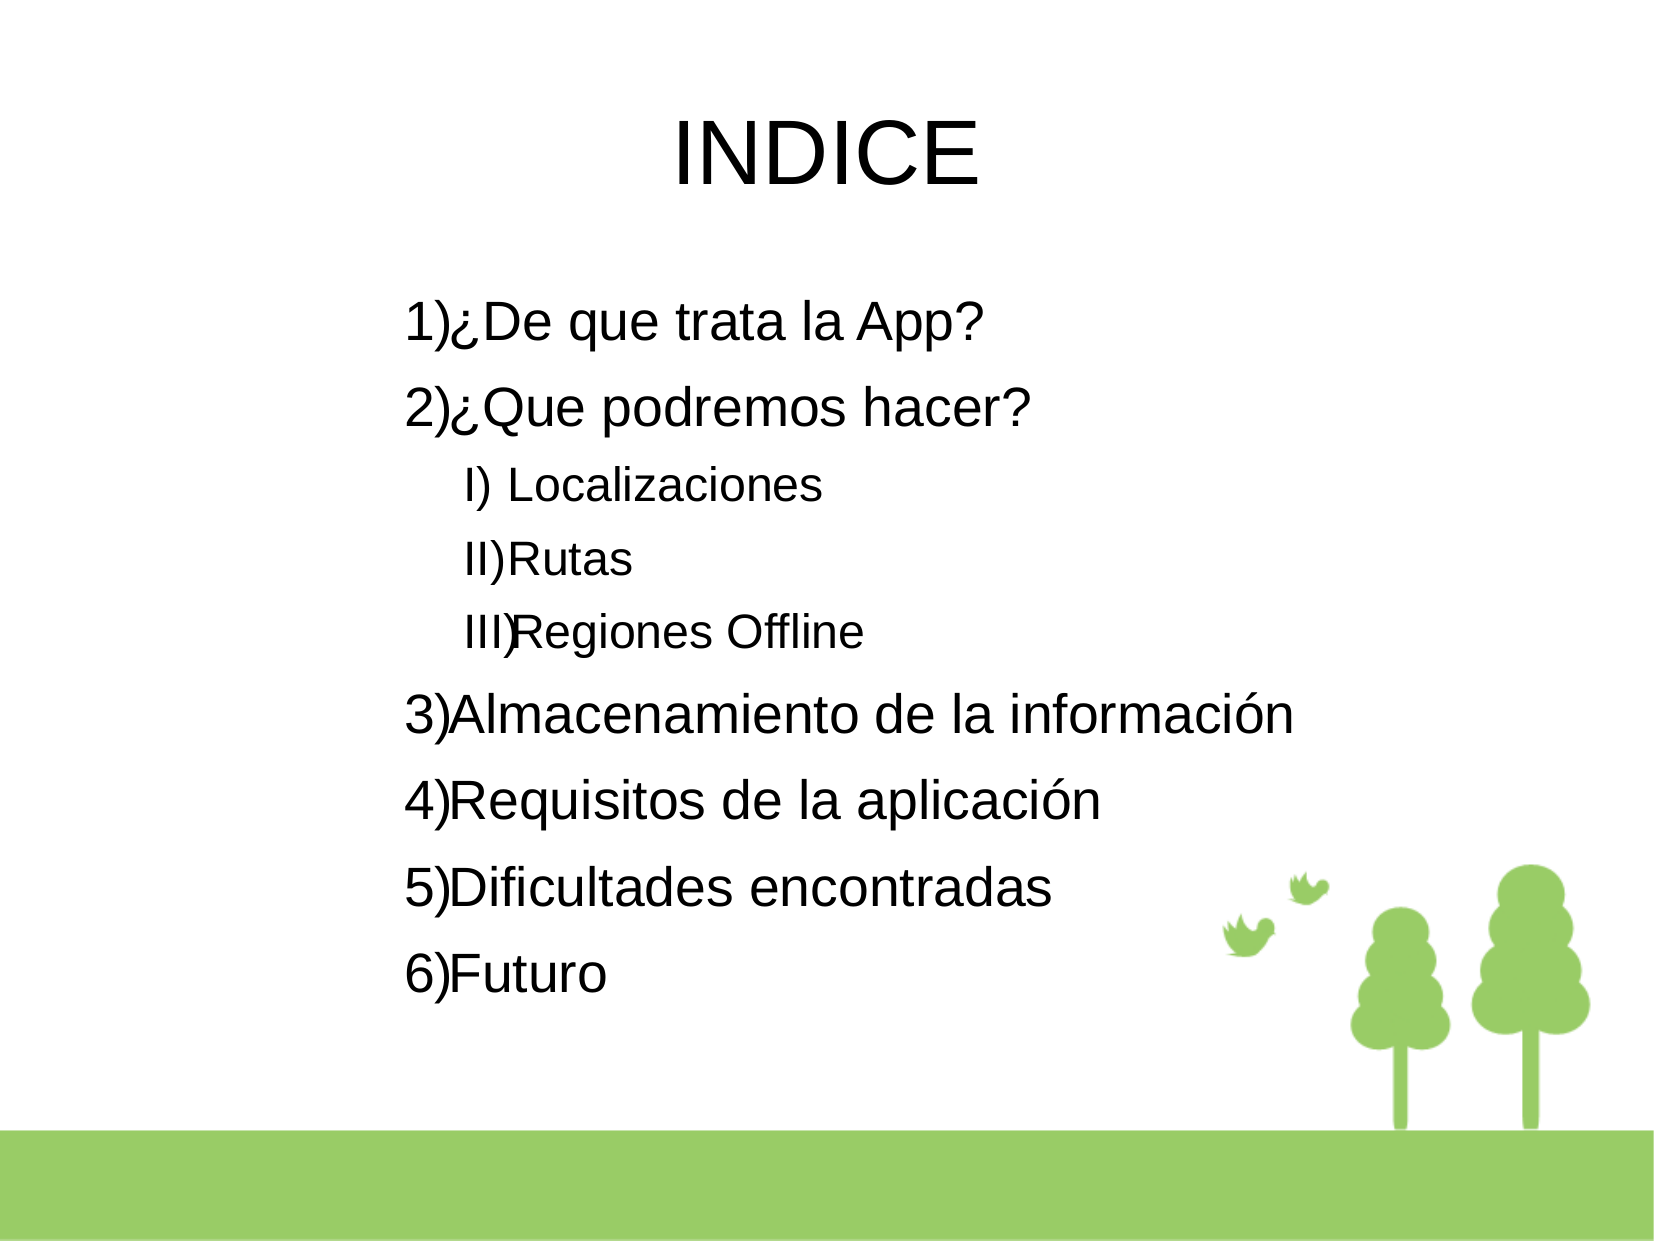

# INDICE
¿De que trata la App?
¿Que podremos hacer?
Localizaciones
Rutas
Regiones Offline
Almacenamiento de la información
Requisitos de la aplicación
Dificultades encontradas
Futuro